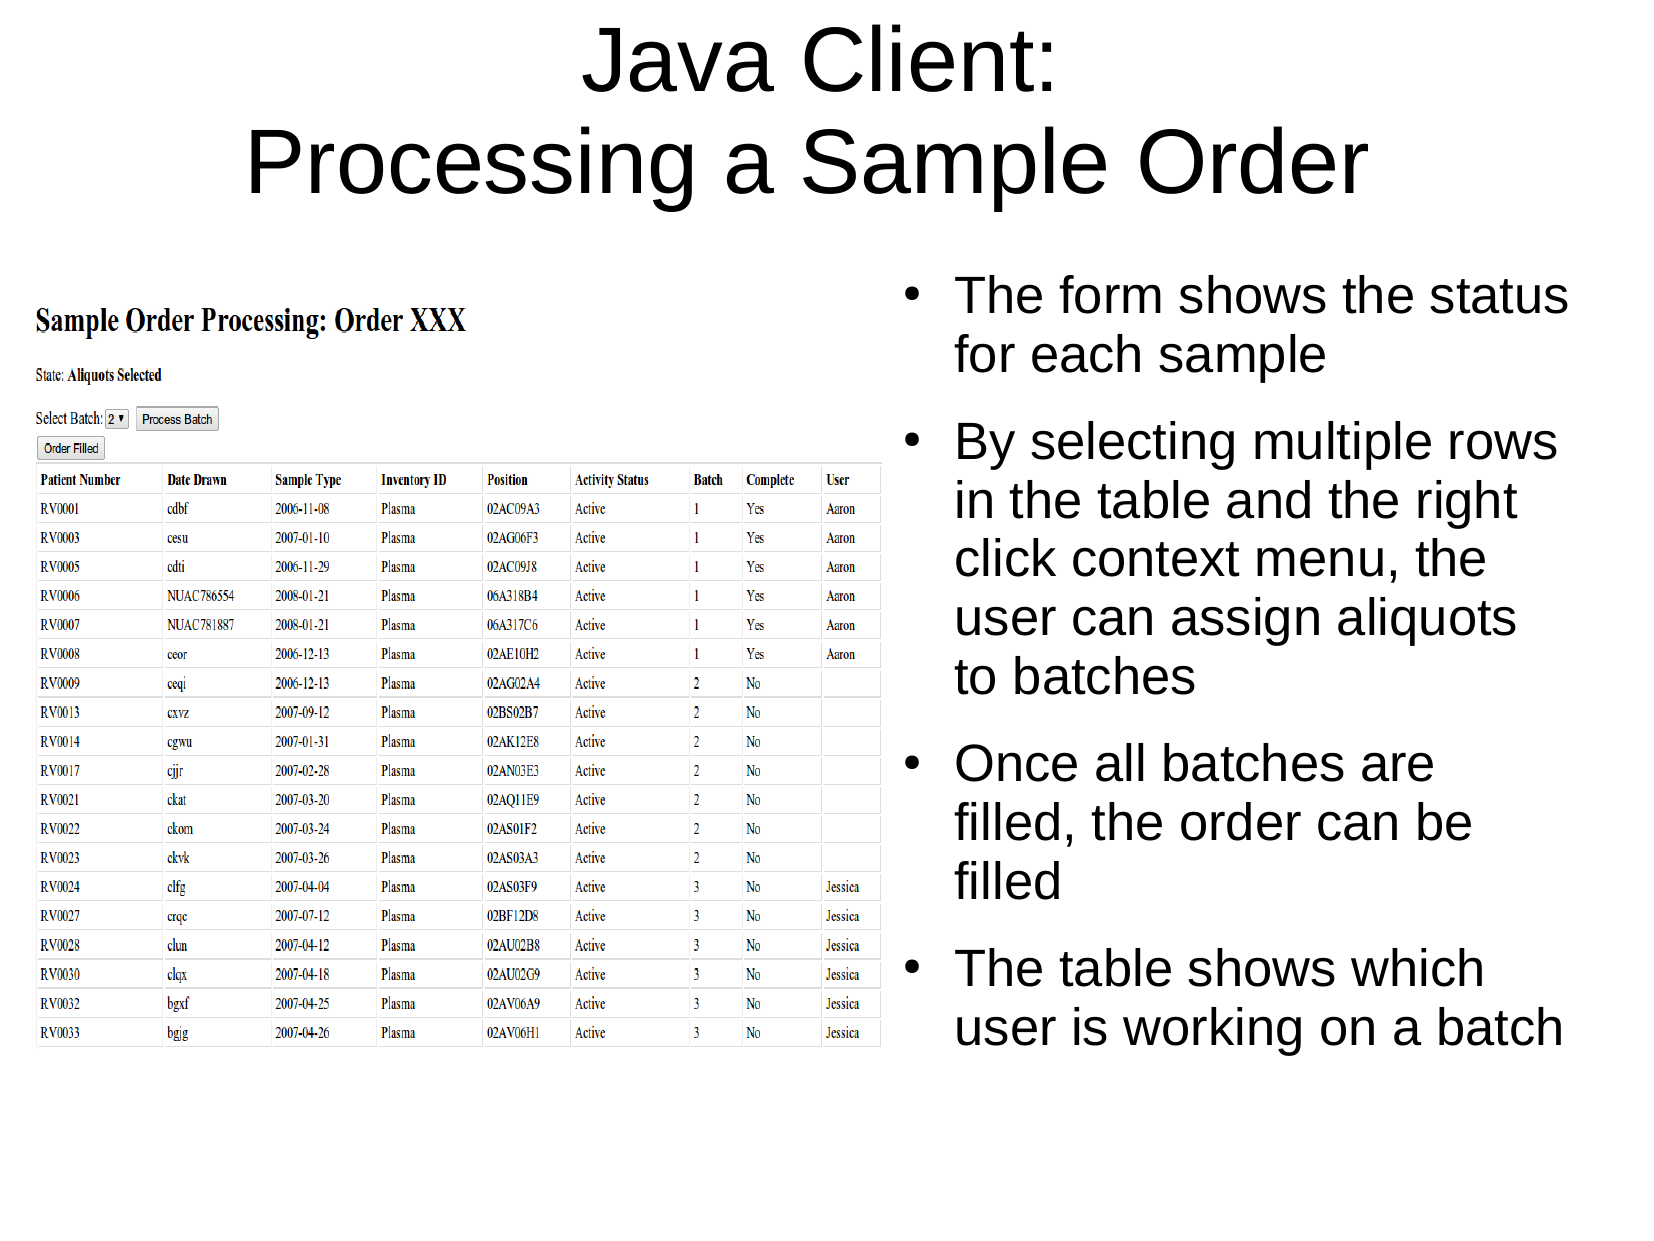

# Java Client: Processing a Sample Order
The form shows the status for each sample
By selecting multiple rows in the table and the right click context menu, the user can assign aliquots to batches
Once all batches are filled, the order can be filled
The table shows which user is working on a batch